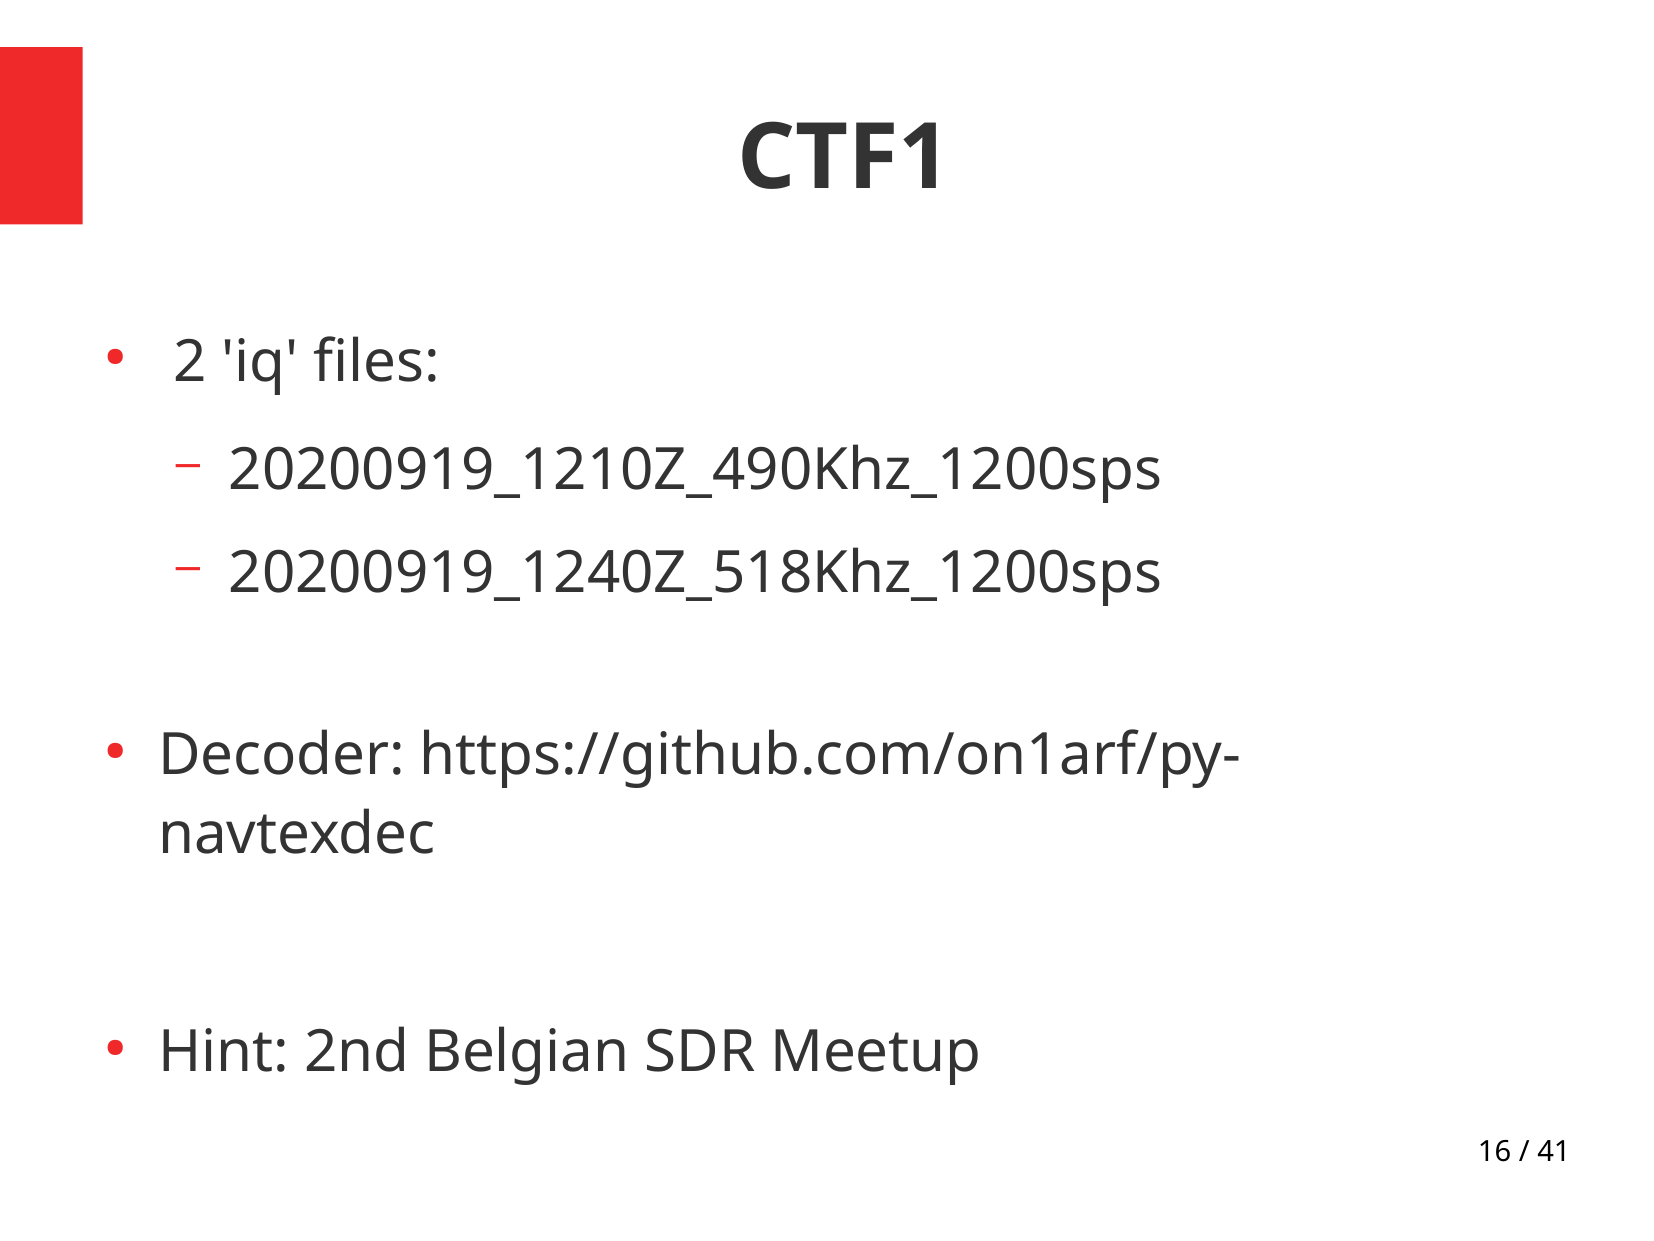

# CTF1
 2 'iq' files:
20200919_1210Z_490Khz_1200sps
20200919_1240Z_518Khz_1200sps
Decoder: https://github.com/on1arf/py-navtexdec
Hint: 2nd Belgian SDR Meetup
16